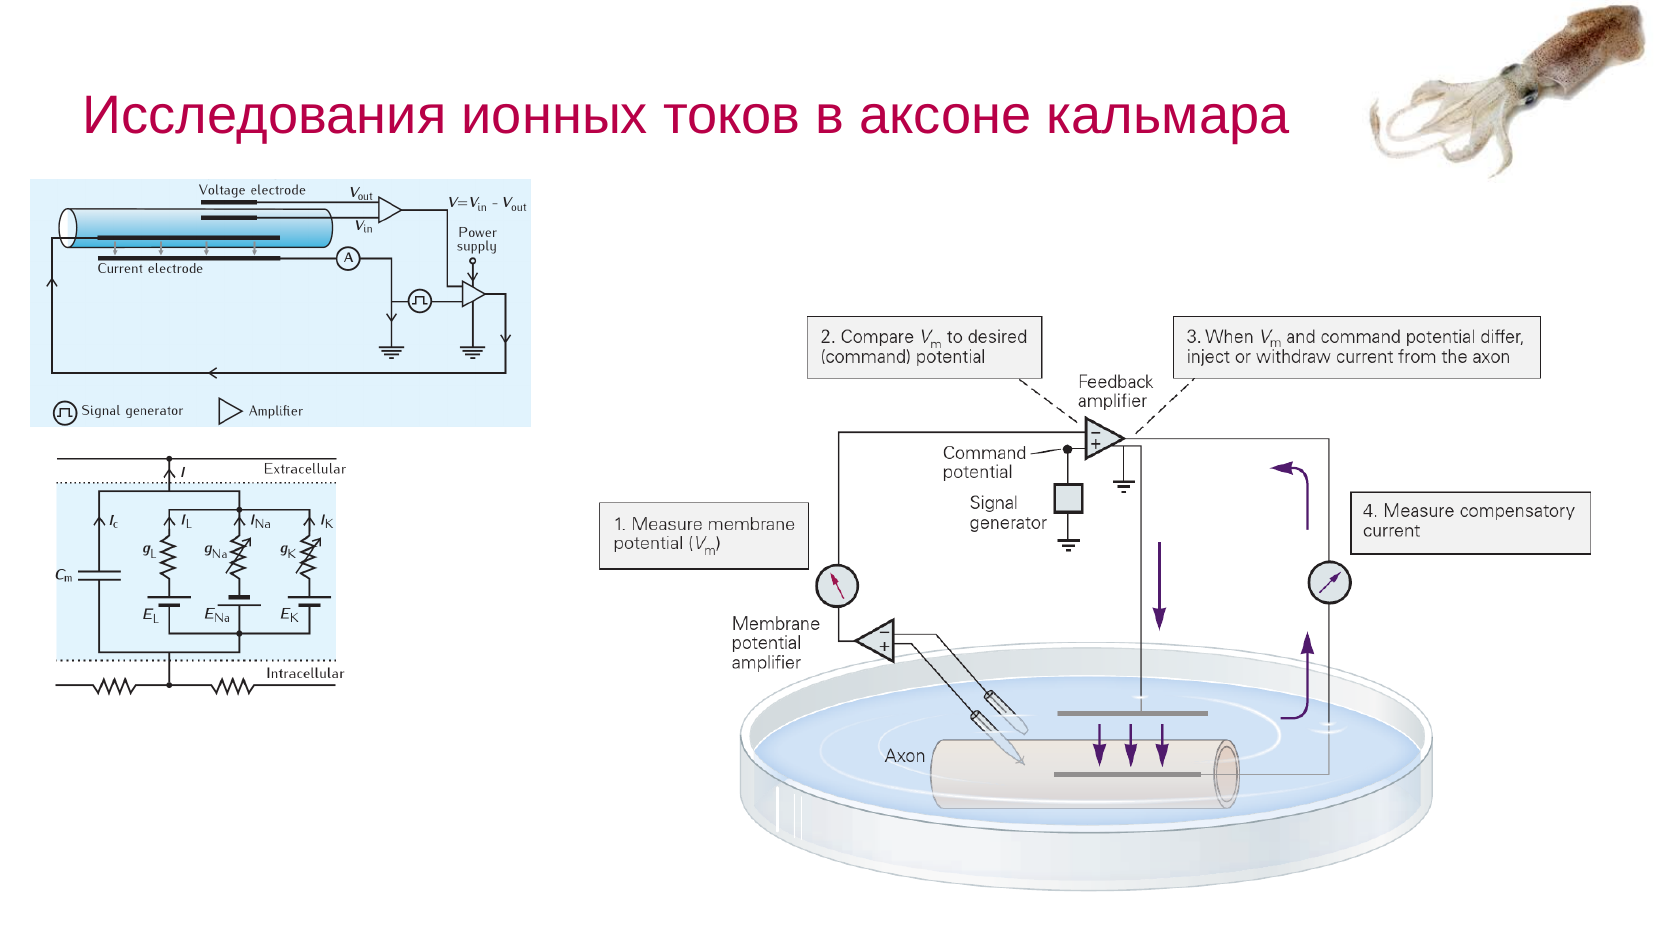

# Исследования ионных токов в аксоне кальмара
21